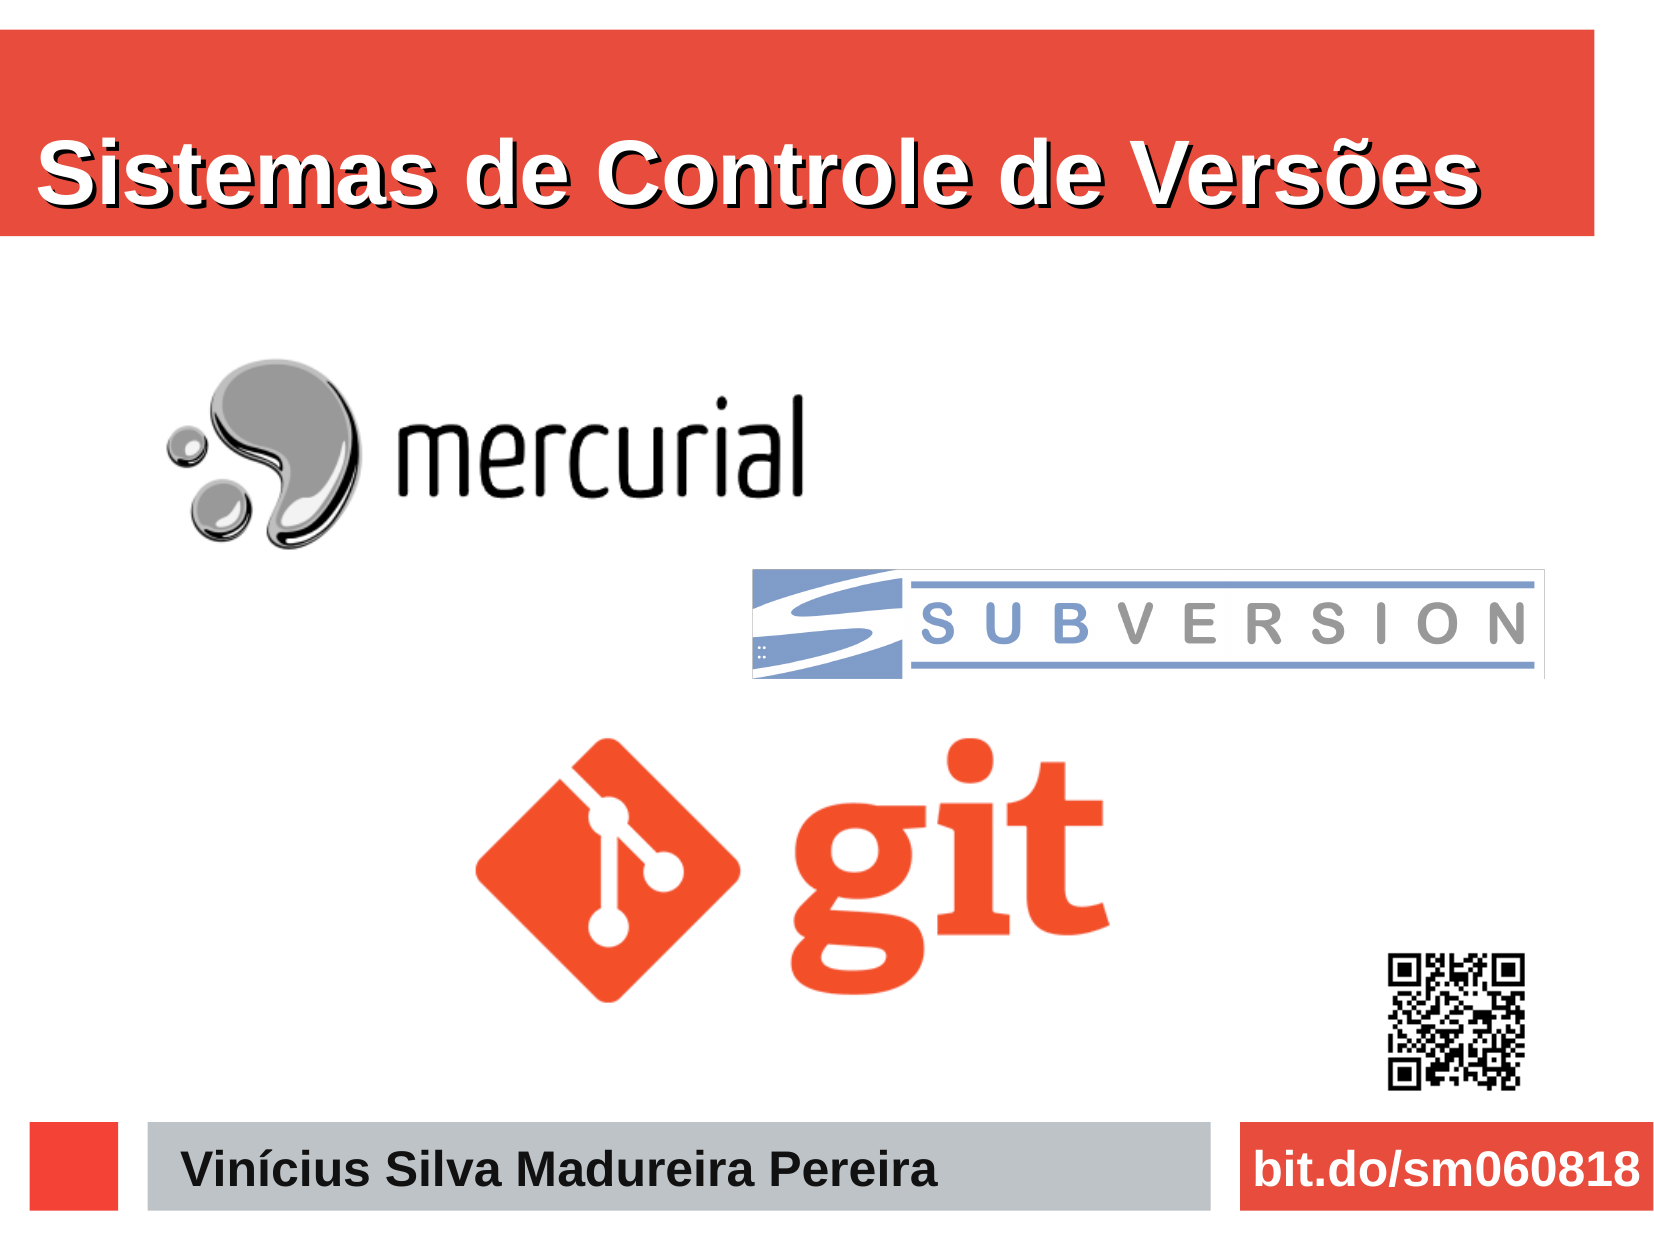

# Sistemas de Controle de Versões
Vinícius Silva Madureira Pereira
bit.do/sm060818